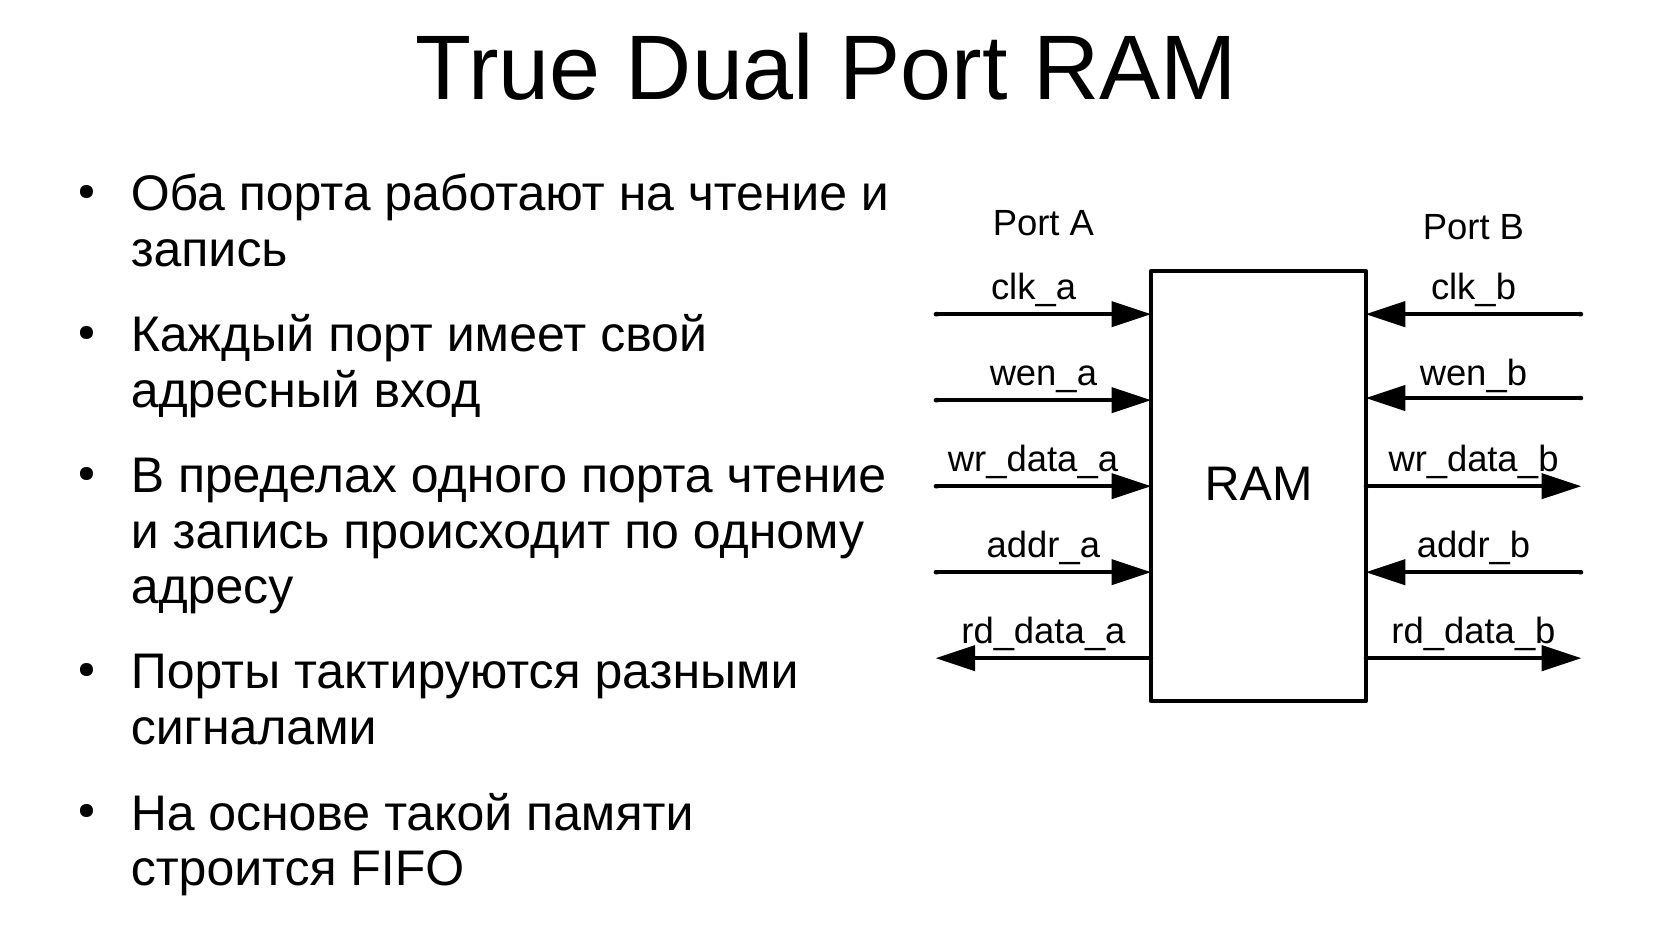

# True Dual Port RAM
Оба порта работают на чтение и запись
Каждый порт имеет свой адресный вход
В пределах одного порта чтение и запись происходит по одному адресу
Порты тактируются разными сигналами
На основе такой памяти строится FIFO